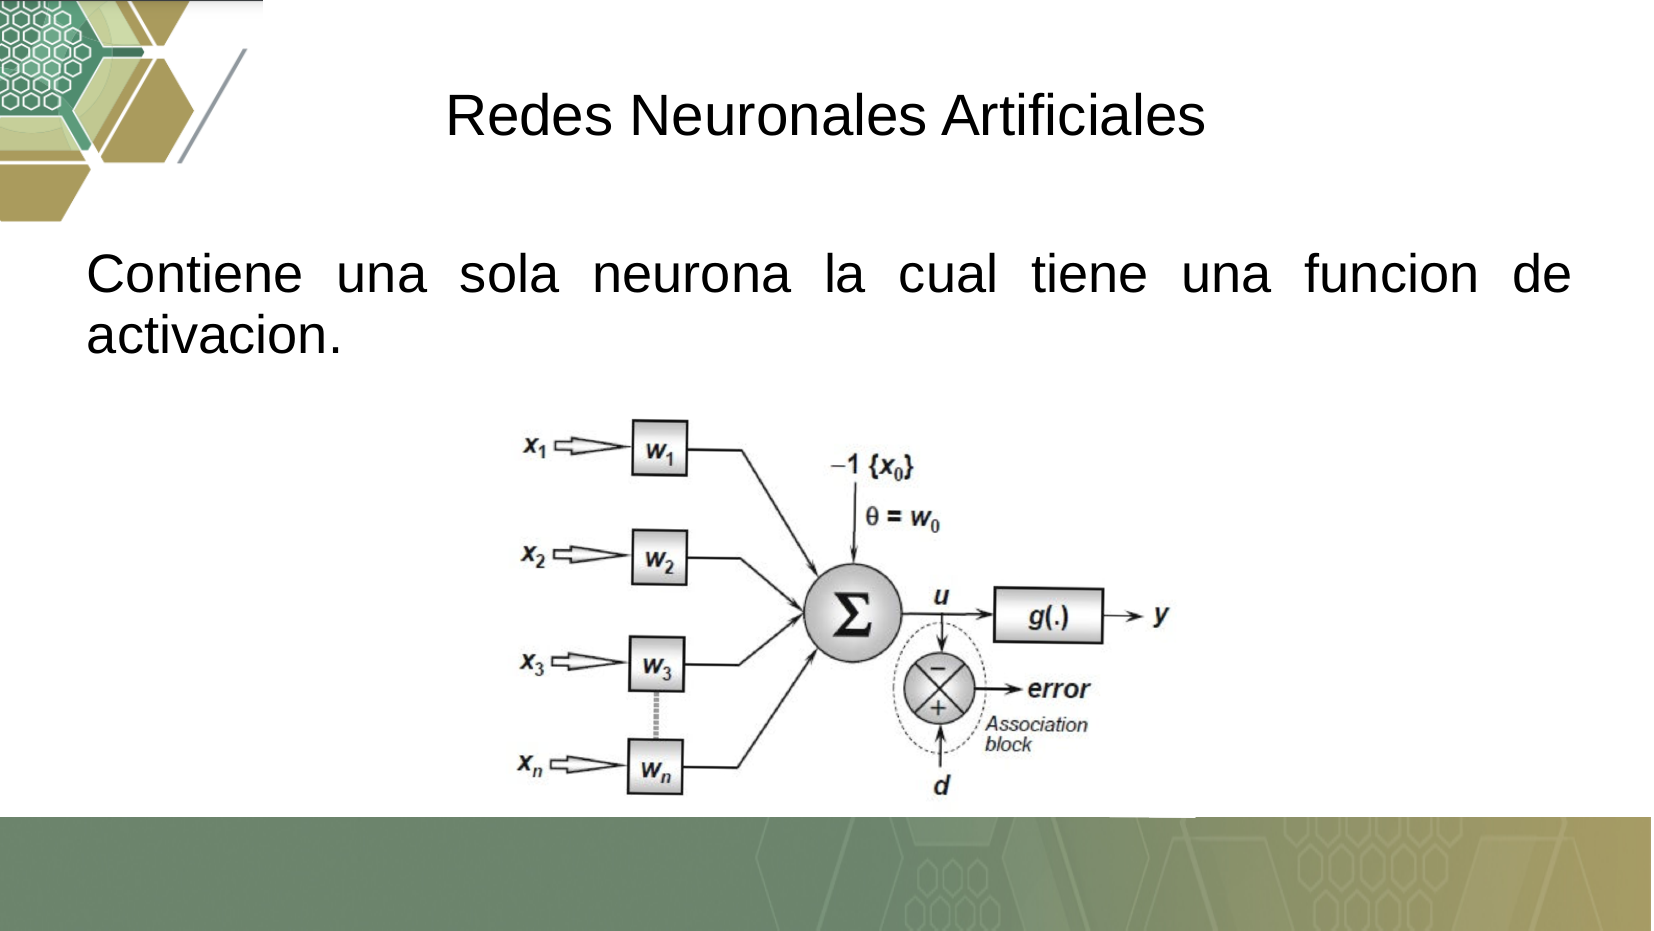

Redes Neuronales Artificiales
# Contiene una sola neurona la cual tiene una funcion de activacion.